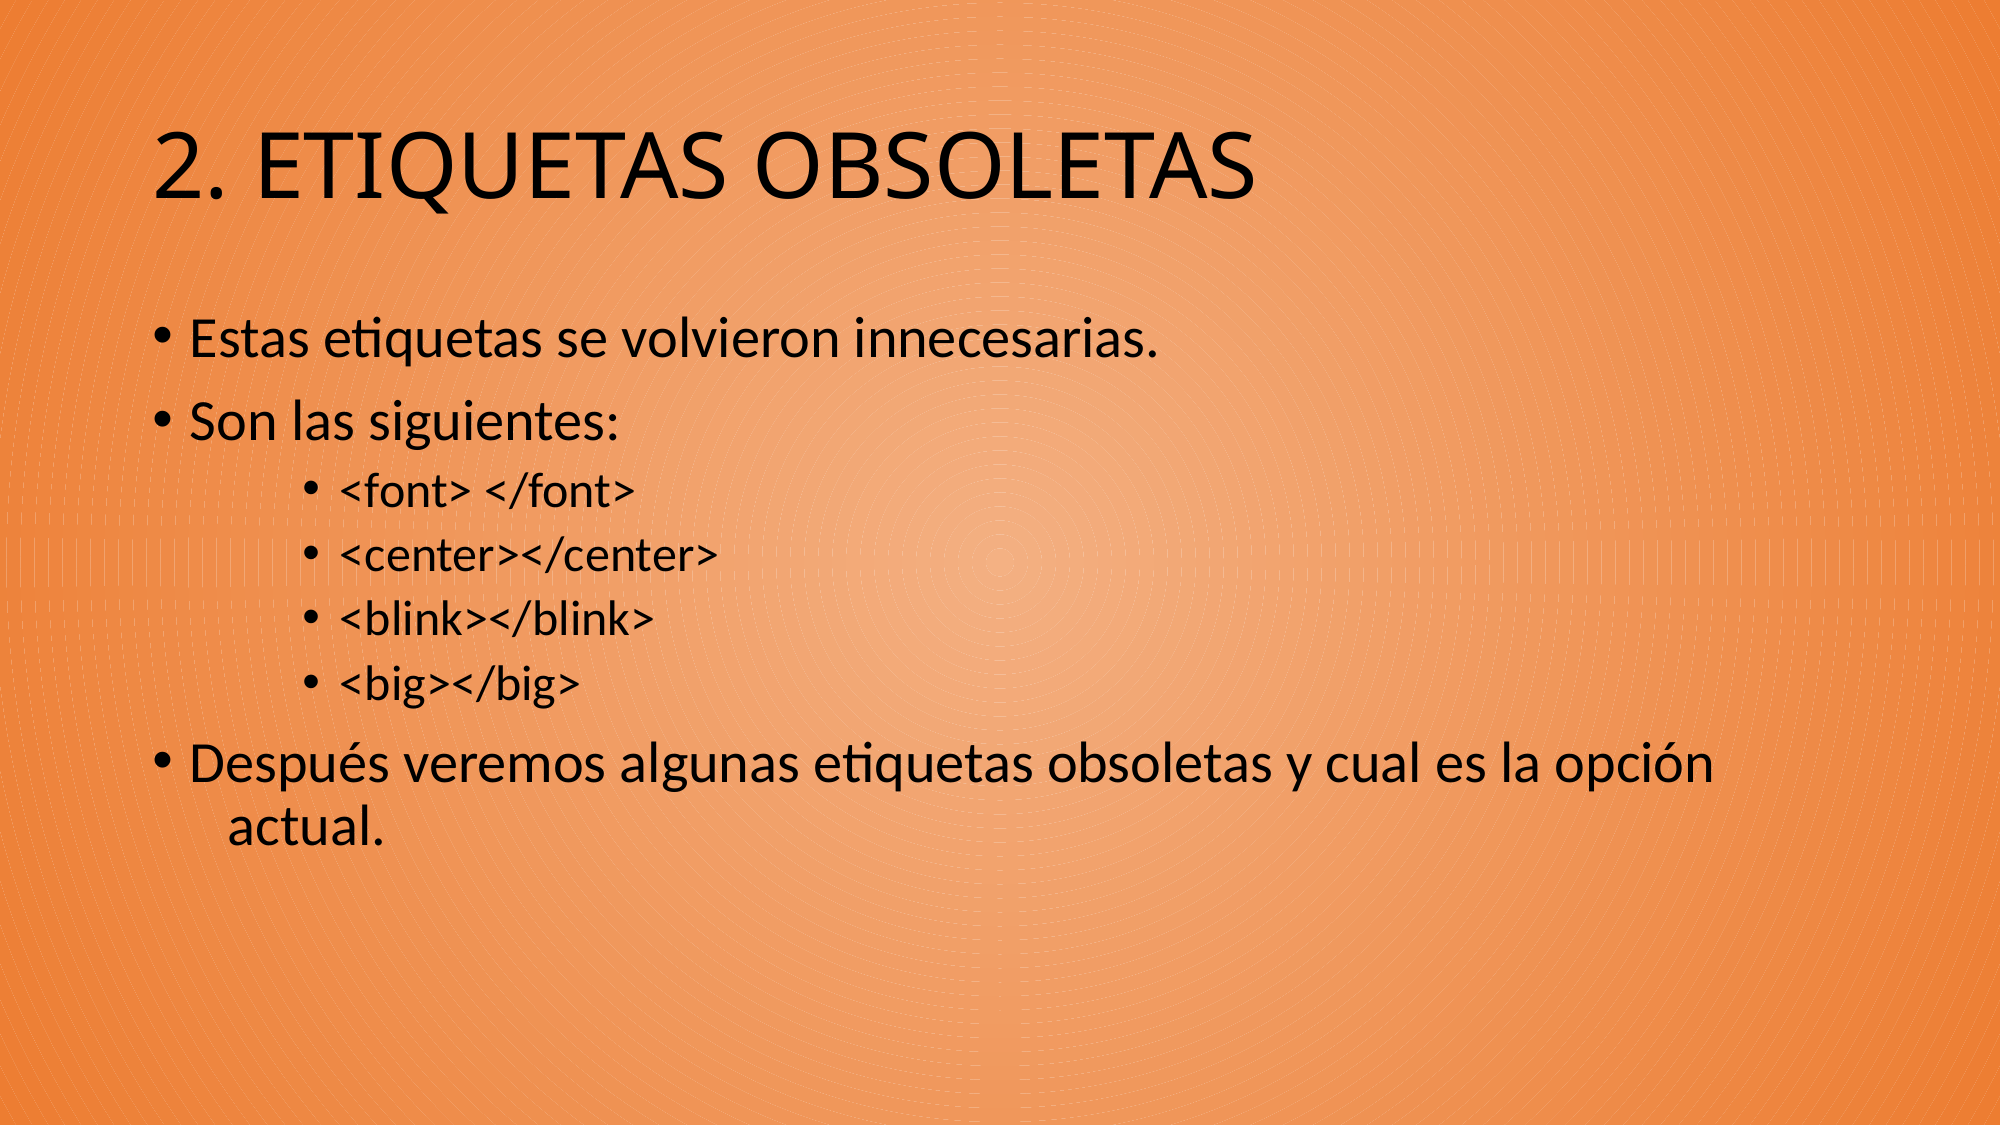

# 2. ETIQUETAS OBSOLETAS
Estas etiquetas se volvieron innecesarias.
Son las siguientes:
<font> </font>
<center></center>
<blink></blink>
<big></big>
Después veremos algunas etiquetas obsoletas y cual es la opción actual.